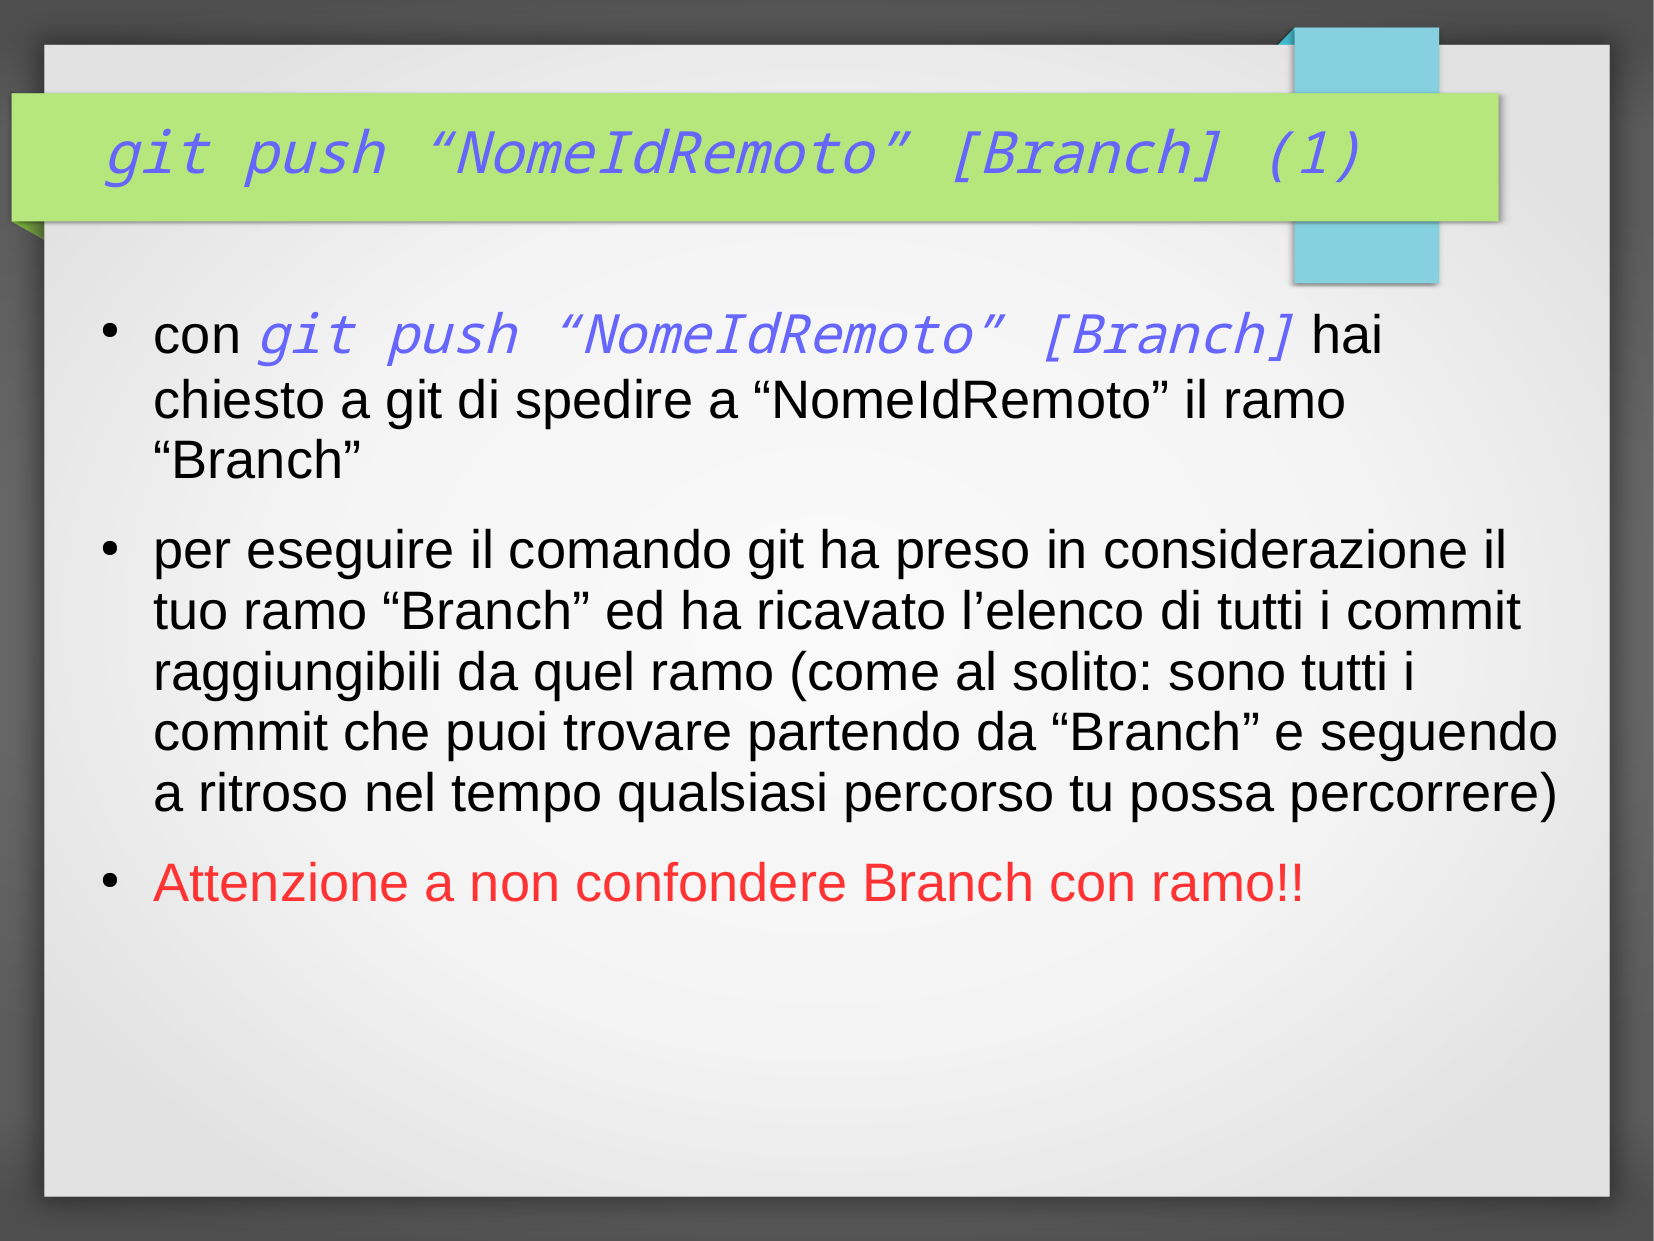

# git push “NomeIdRemoto” [Branch] (1)
con git push “NomeIdRemoto” [Branch] hai chiesto a git di spedire a “NomeIdRemoto” il ramo “Branch”
per eseguire il comando git ha preso in considerazione il tuo ramo “Branch” ed ha ricavato l’elenco di tutti i commit raggiungibili da quel ramo (come al solito: sono tutti i commit che puoi trovare partendo da “Branch” e seguendo a ritroso nel tempo qualsiasi percorso tu possa percorrere)
Attenzione a non confondere Branch con ramo!!